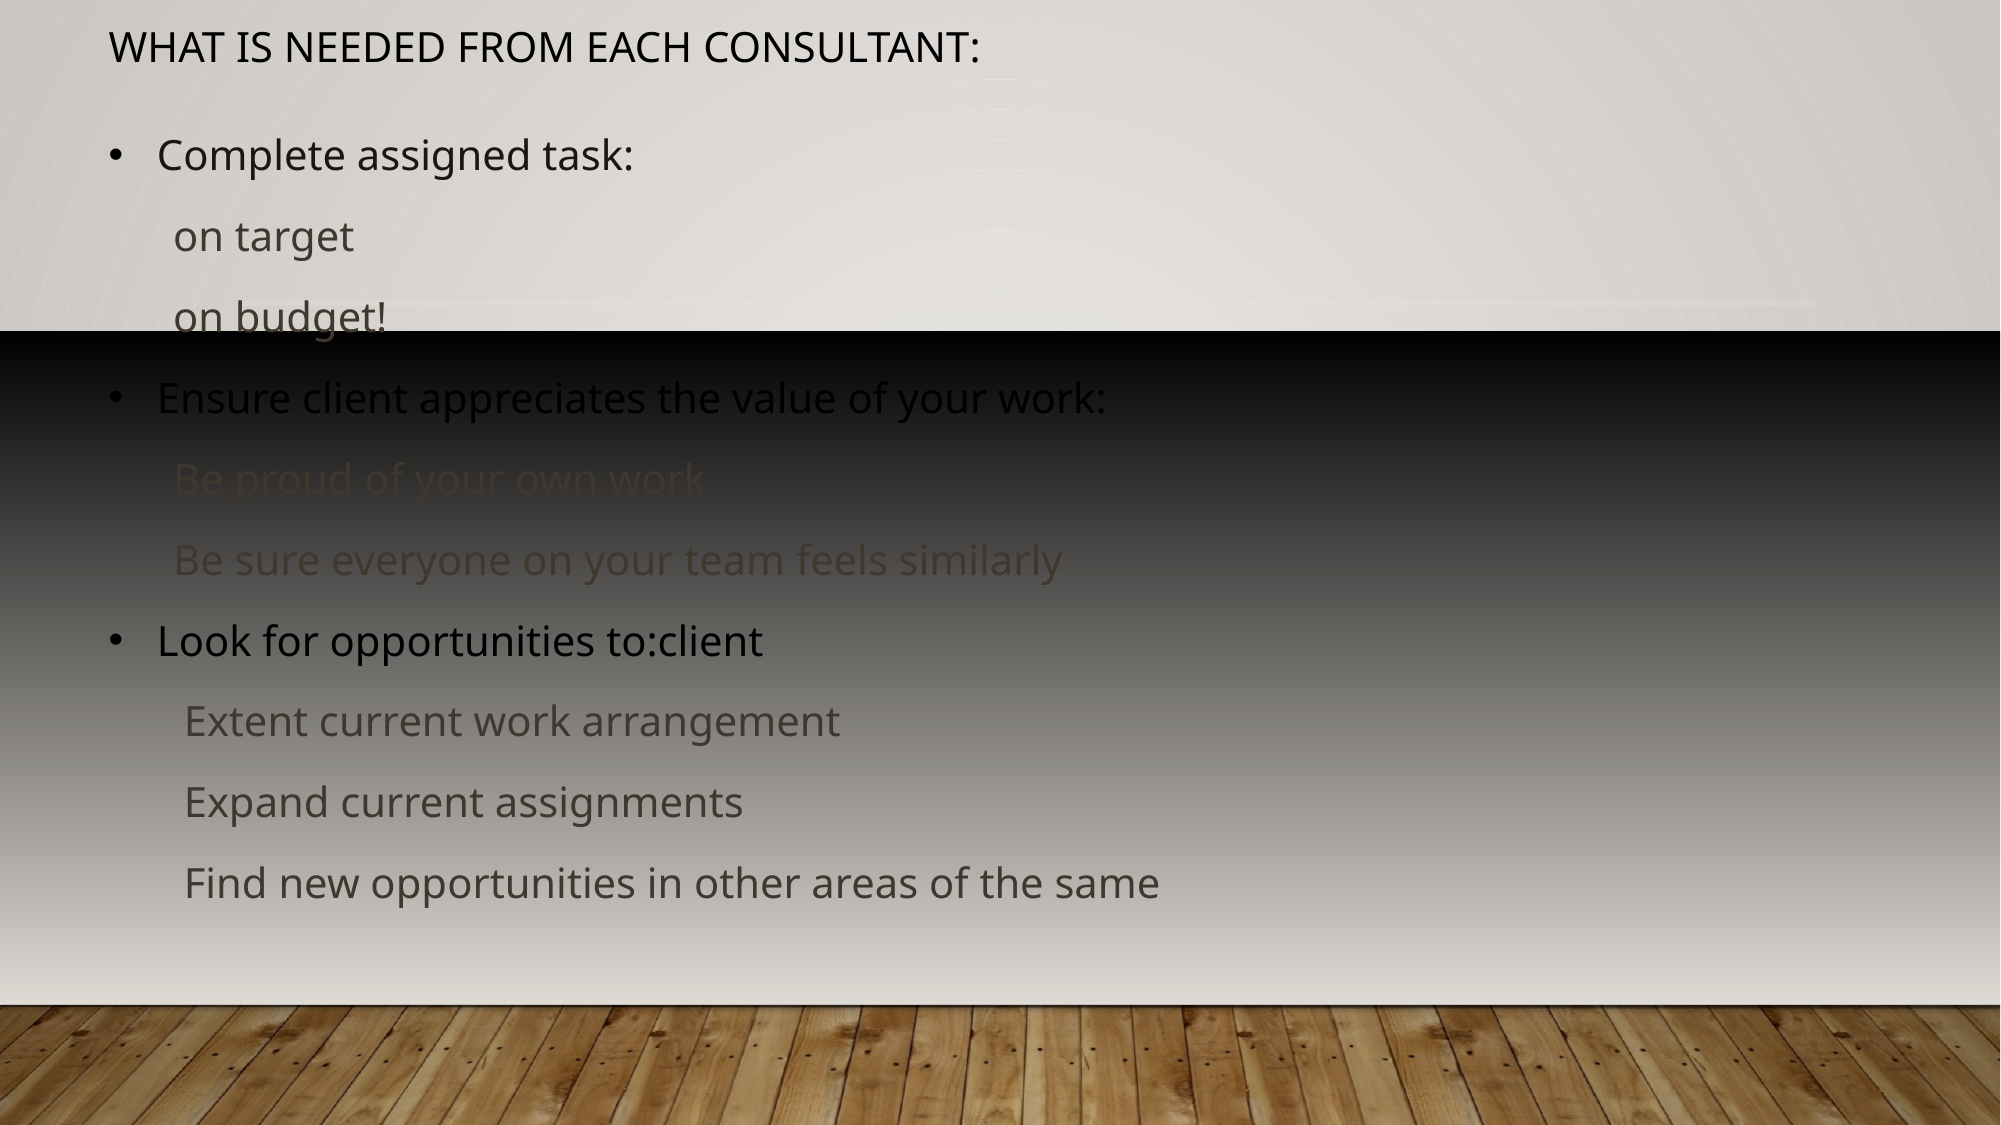

# What is needed from each consultant:
 Complete assigned task:
 on target
 on budget!
 Ensure client appreciates the value of your work:
 Be proud of your own work
 Be sure everyone on your team feels similarly
 Look for opportunities to:client
 Extent current work arrangement
 Expand current assignments
 Find new opportunities in other areas of the same